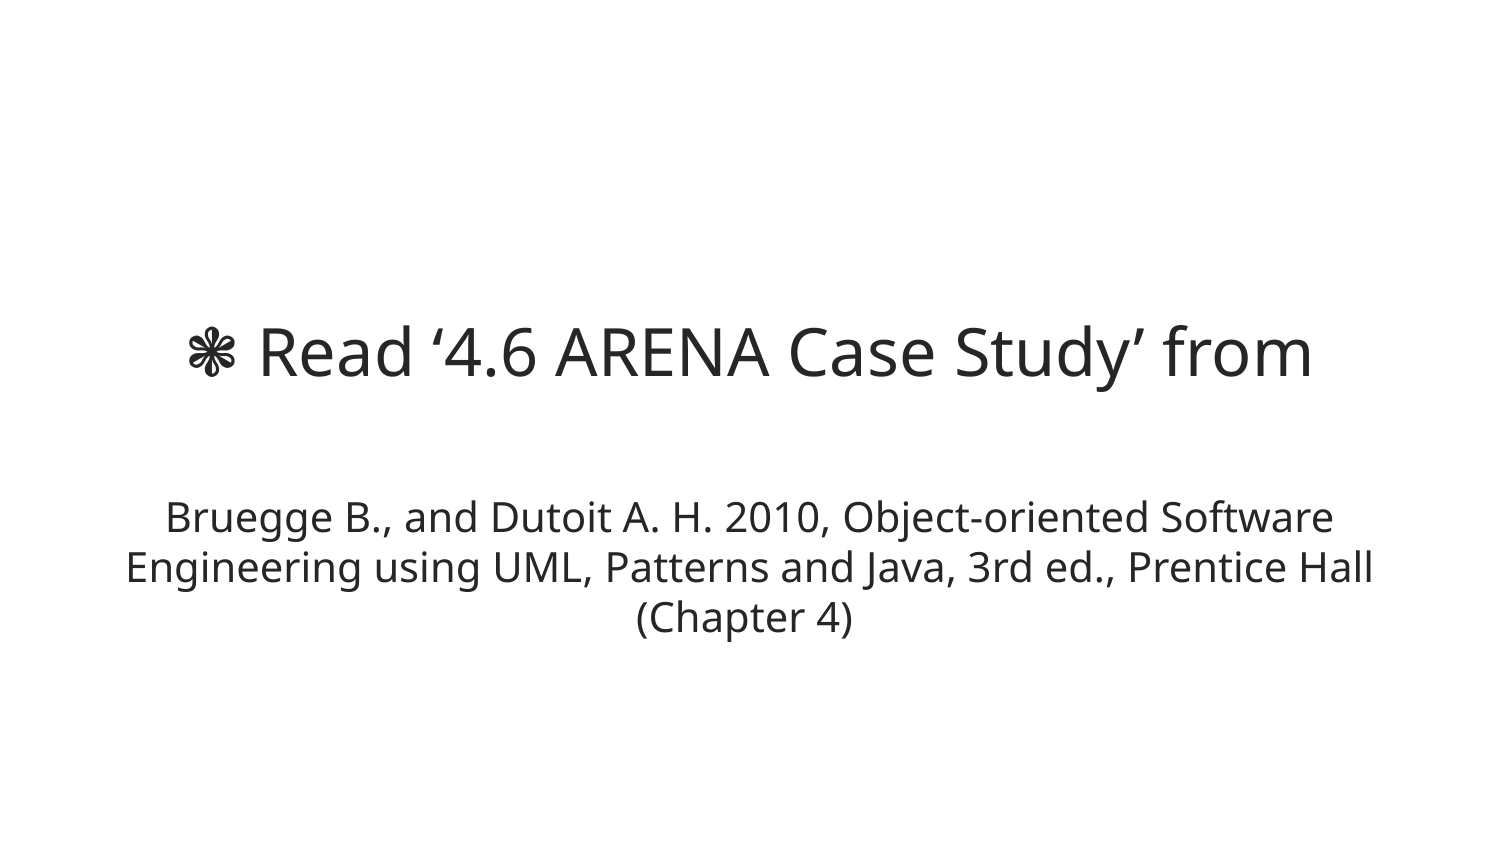

#
❃ Read ‘4.6 ARENA Case Study’ from
Bruegge B., and Dutoit A. H. 2010, Object-oriented Software Engineering using UML, Patterns and Java, 3rd ed., Prentice Hall (Chapter 4)